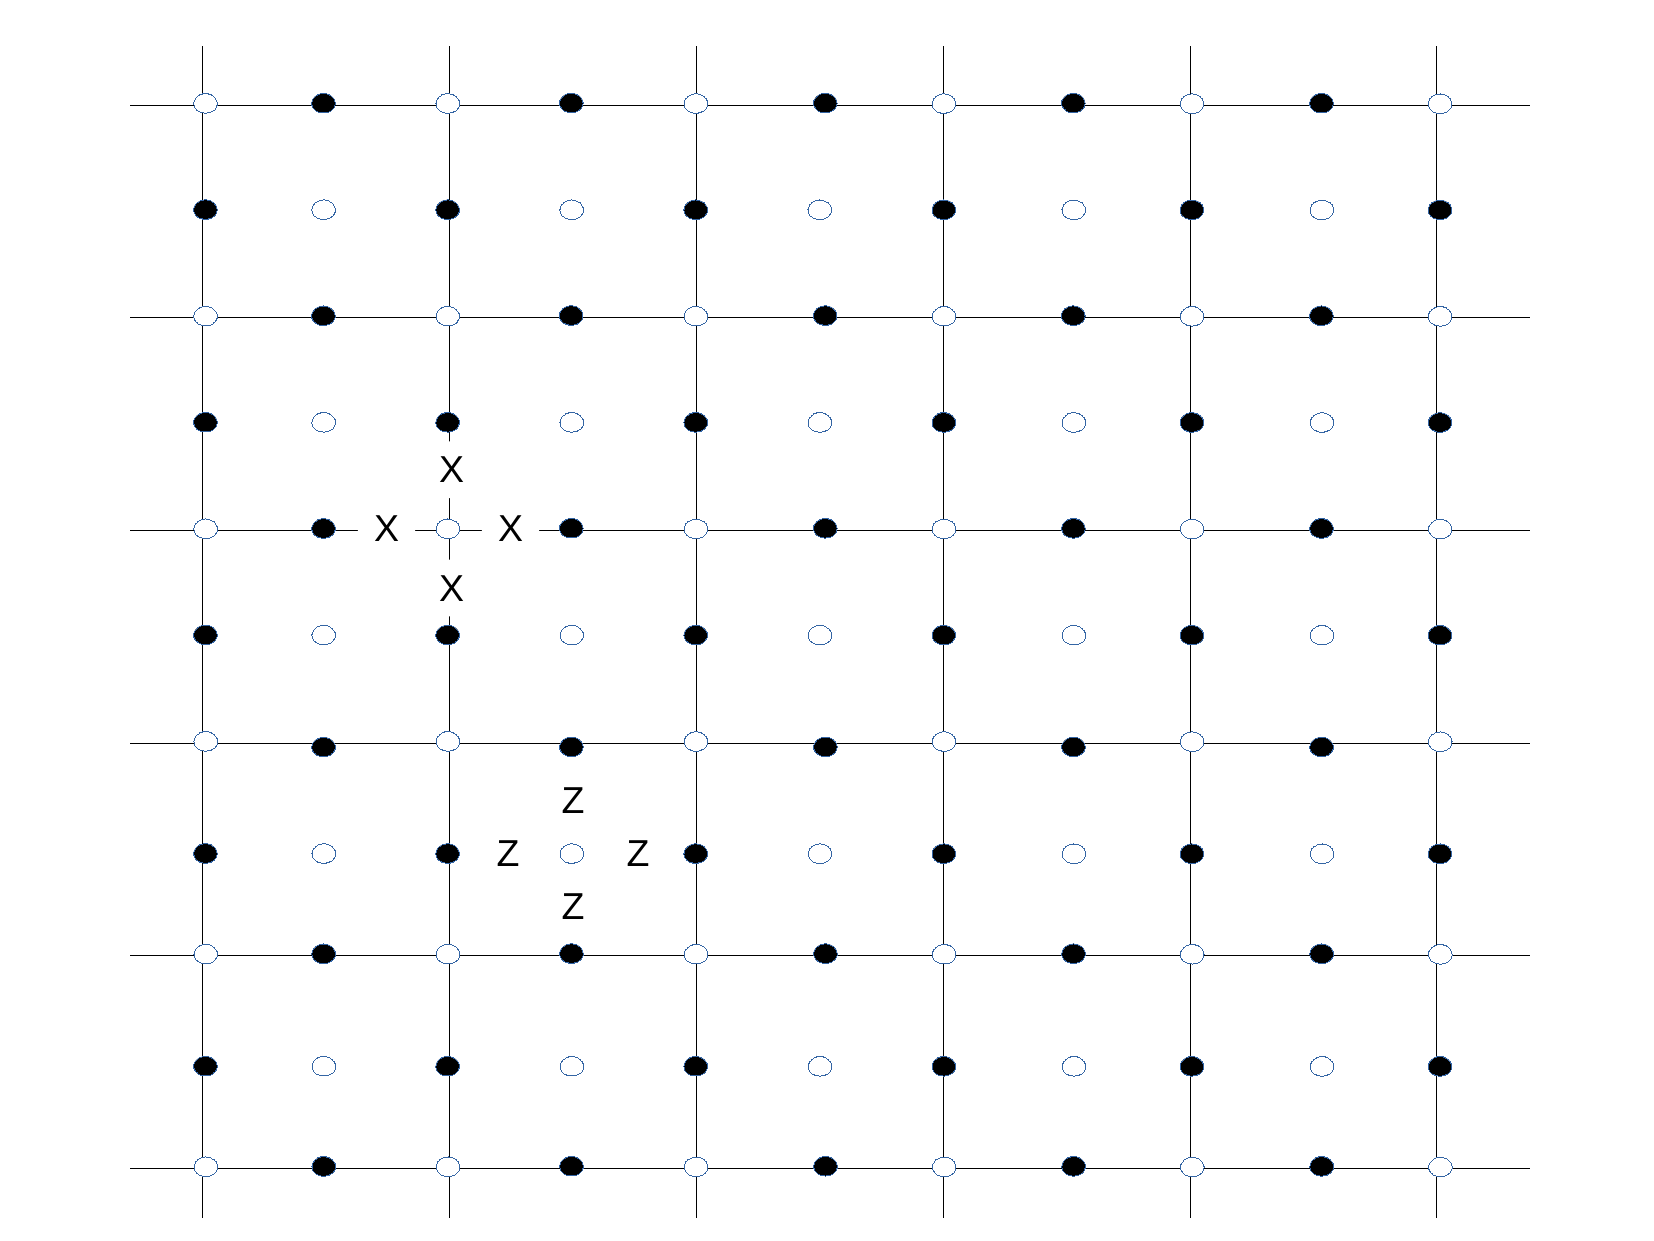

X
X
X
X
Z
Z
Z
Z